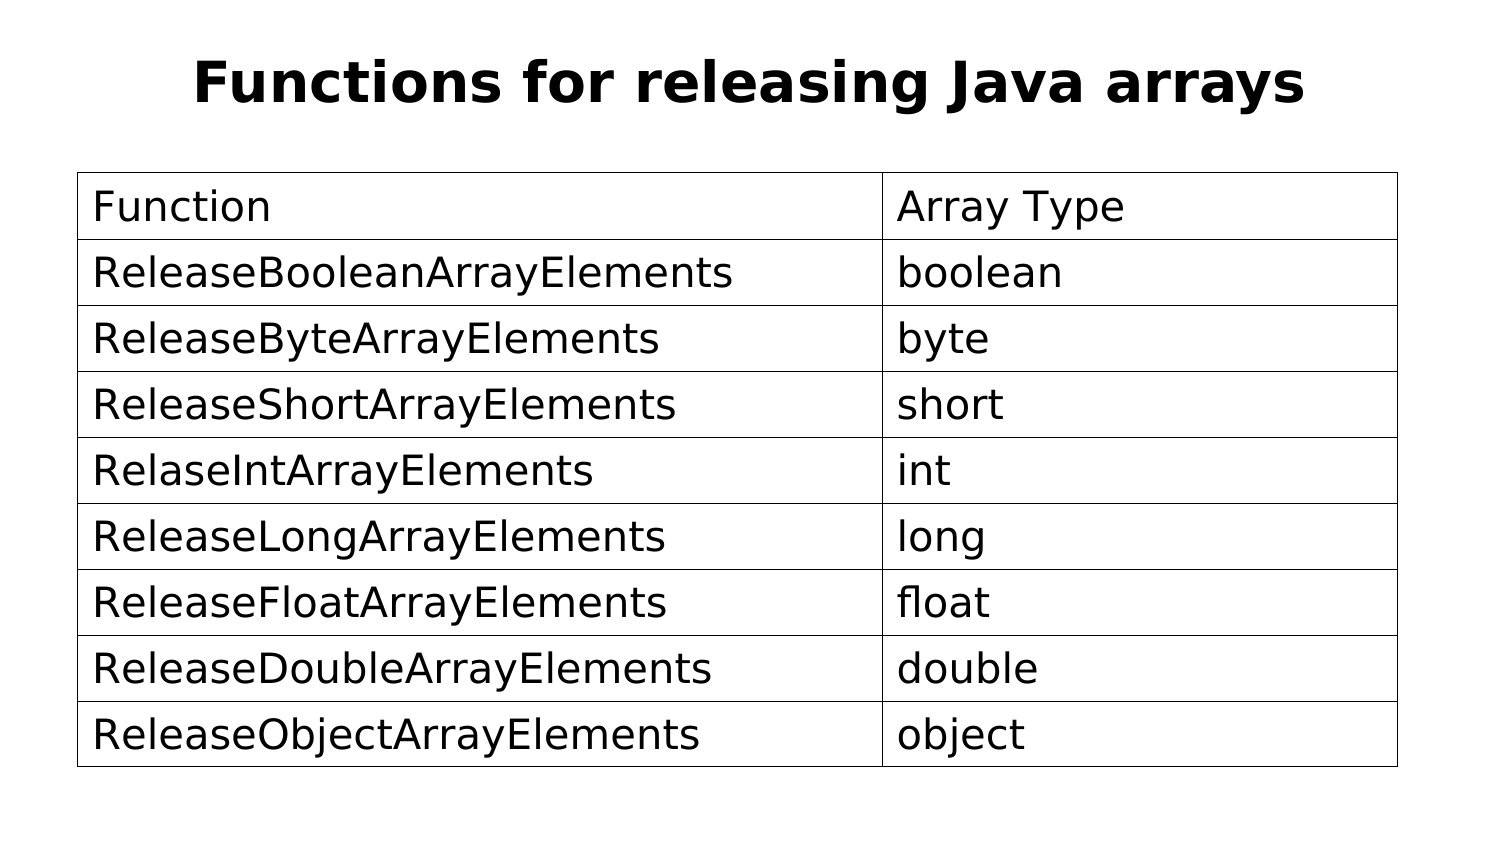

# Functions for releasing Java arrays
| Function | Array Type |
| --- | --- |
| ReleaseBooleanArrayElements | boolean |
| ReleaseByteArrayElements | byte |
| ReleaseShortArrayElements | short |
| RelaseIntArrayElements | int |
| ReleaseLongArrayElements | long |
| ReleaseFloatArrayElements | float |
| ReleaseDoubleArrayElements | double |
| ReleaseObjectArrayElements | object |